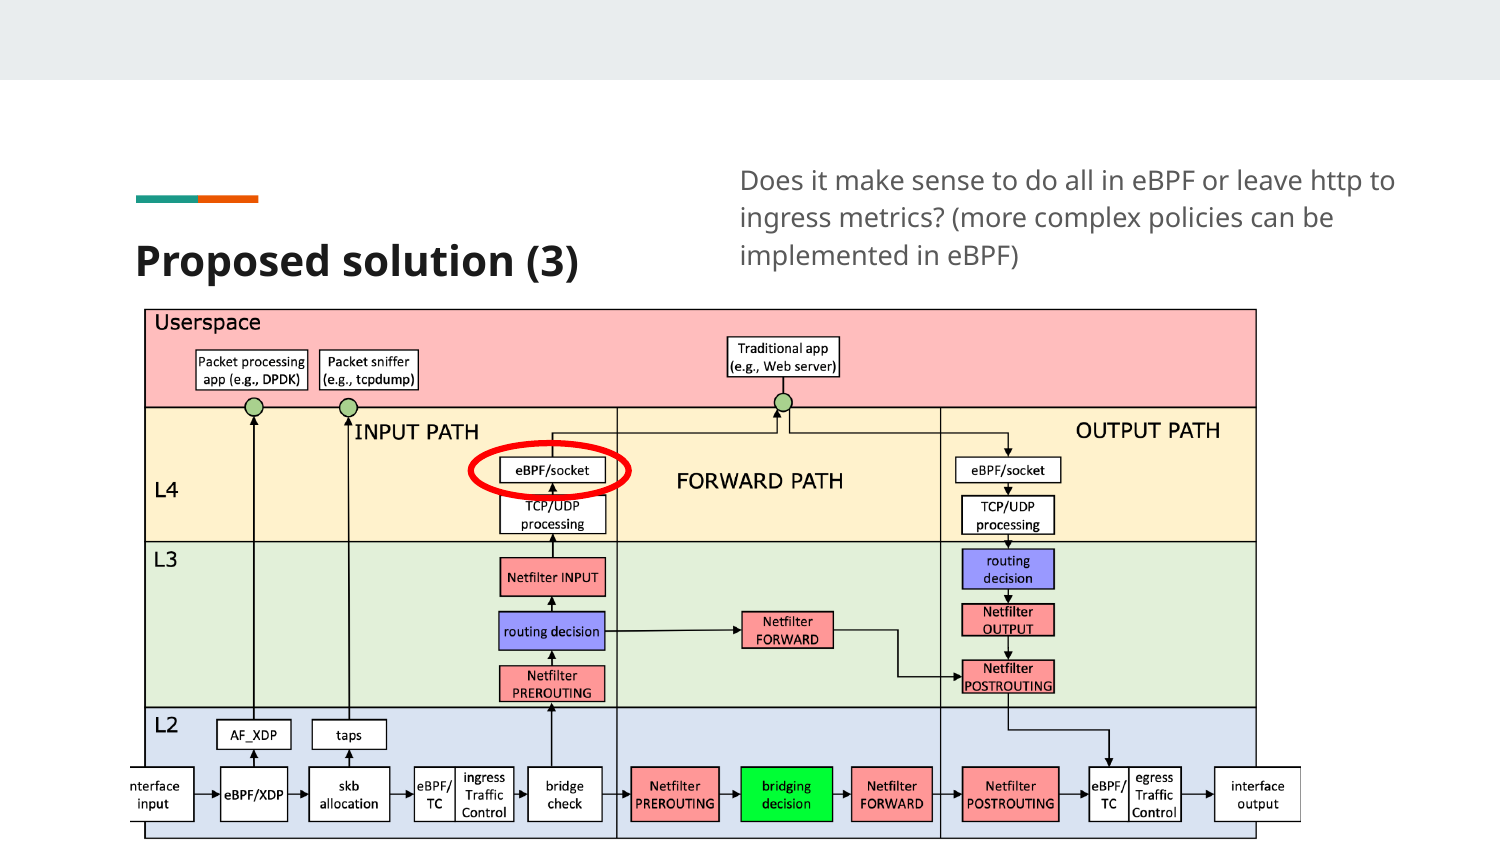

Does it make sense to do all in eBPF or leave http to ingress metrics? (more complex policies can be implemented in eBPF)
# Proposed solution (3)